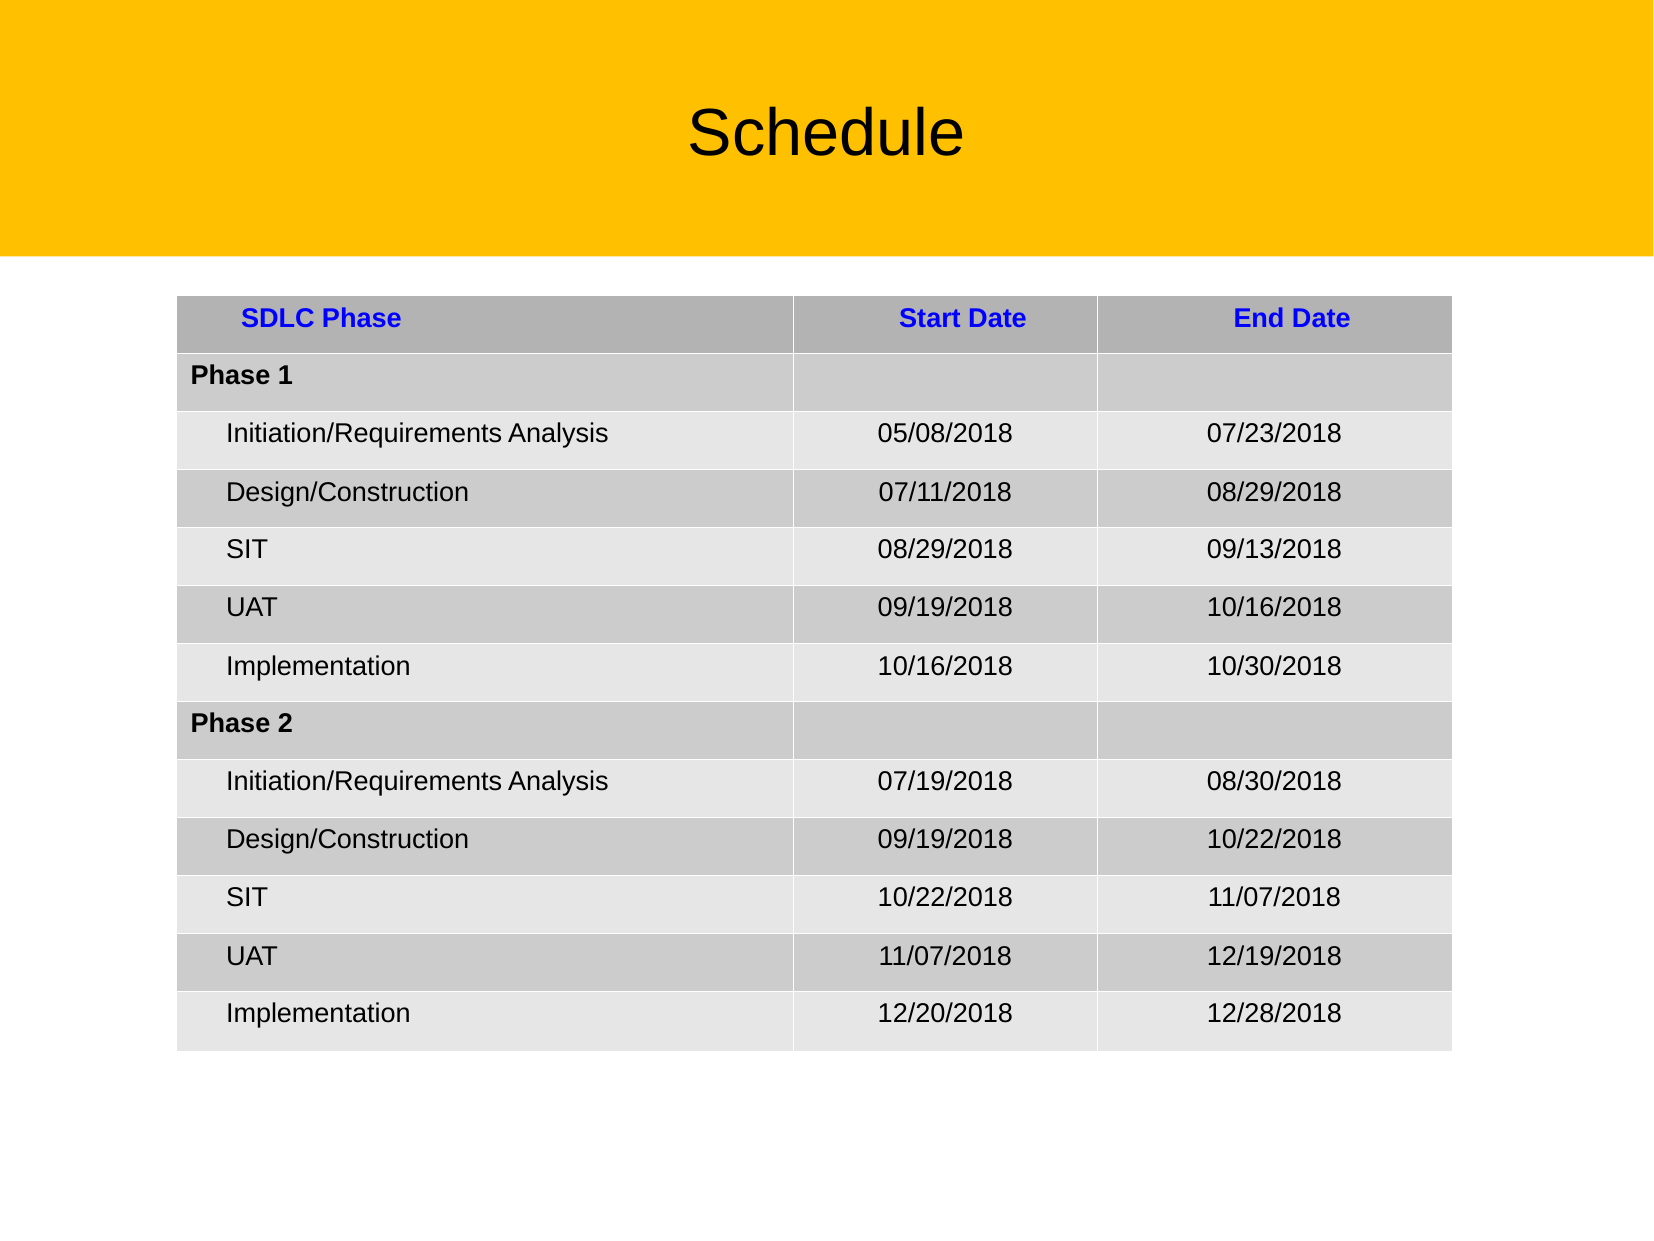

Schedule
| SDLC Phase | Start Date | End Date |
| --- | --- | --- |
| Phase 1 | | |
| Initiation/Requirements Analysis | 05/08/2018 | 07/23/2018 |
| Design/Construction | 07/11/2018 | 08/29/2018 |
| SIT | 08/29/2018 | 09/13/2018 |
| UAT | 09/19/2018 | 10/16/2018 |
| Implementation | 10/16/2018 | 10/30/2018 |
| Phase 2 | | |
| Initiation/Requirements Analysis | 07/19/2018 | 08/30/2018 |
| Design/Construction | 09/19/2018 | 10/22/2018 |
| SIT | 10/22/2018 | 11/07/2018 |
| UAT | 11/07/2018 | 12/19/2018 |
| Implementation | 12/20/2018 | 12/28/2018 |